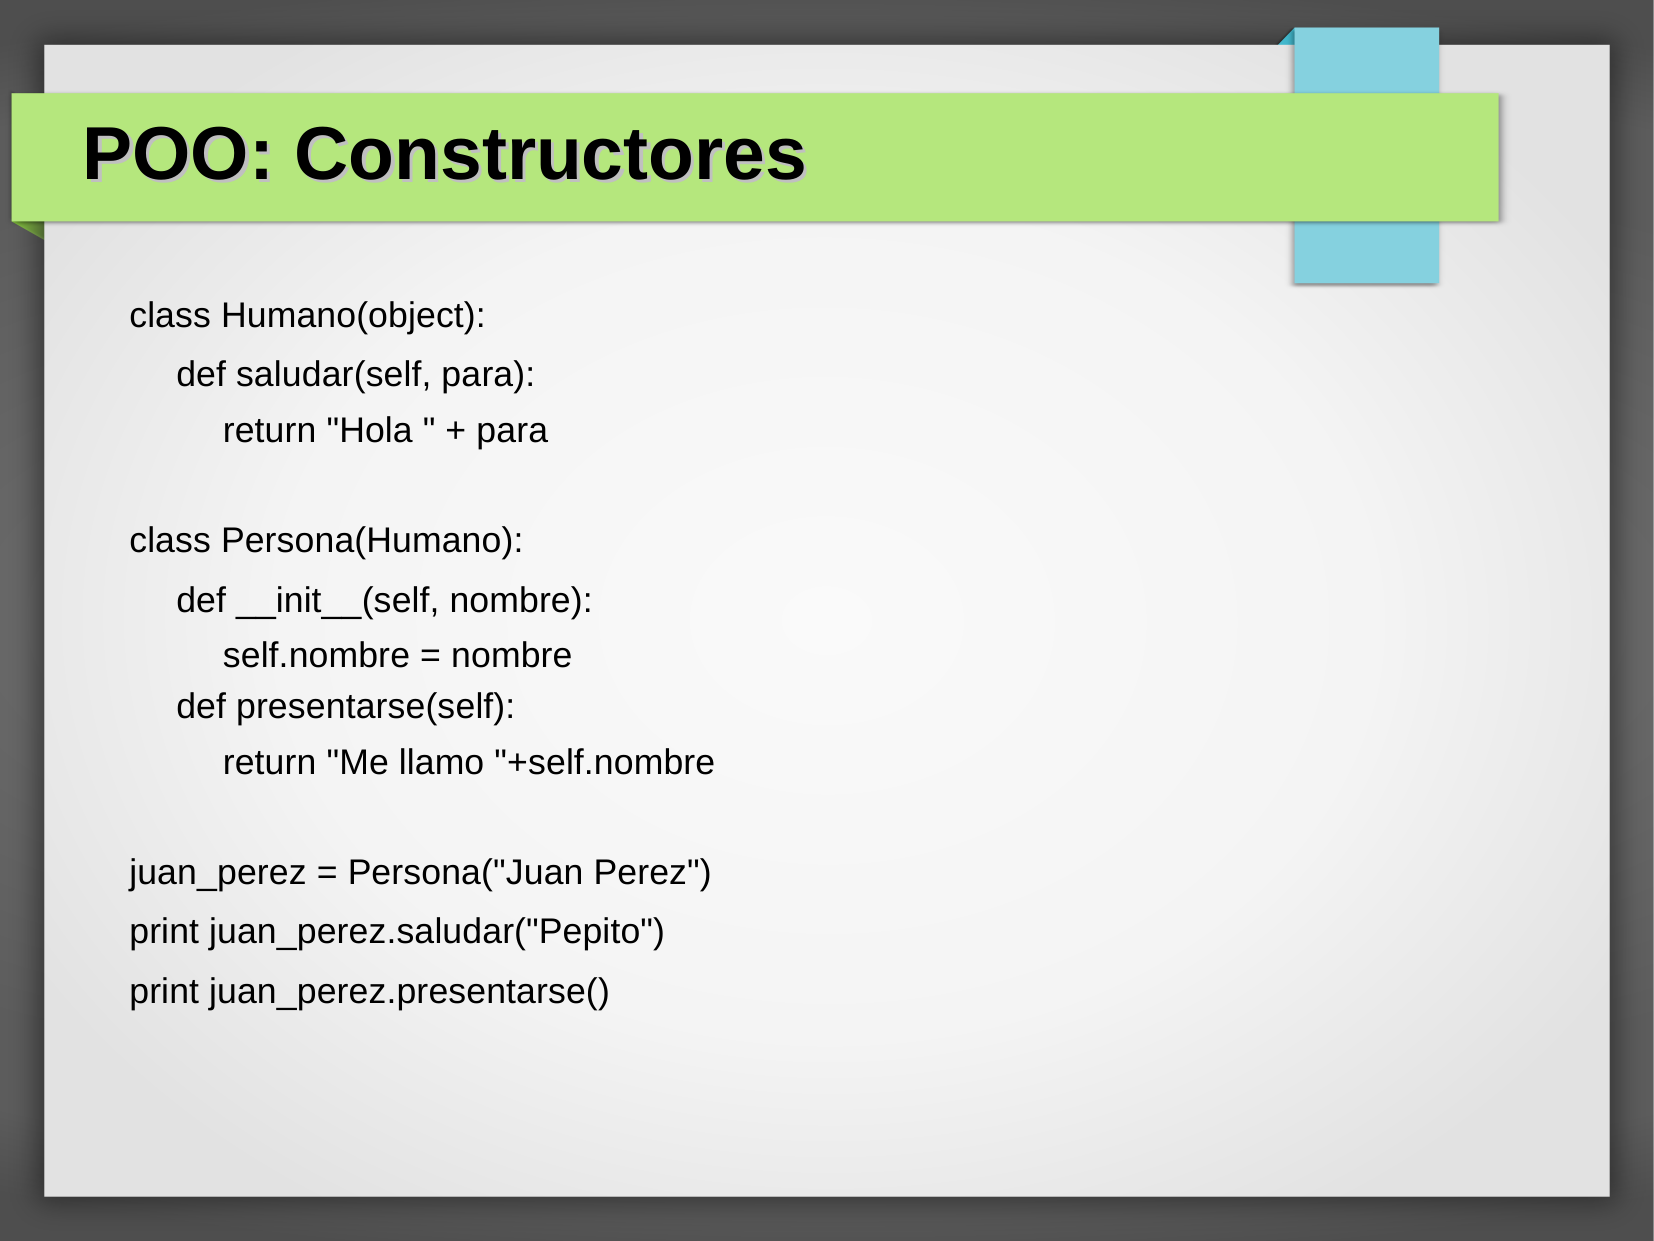

# POO: Constructores
class Humano(object):
def saludar(self, para):
return "Hola " + para
class Persona(Humano):
def __init__(self, nombre):
self.nombre = nombre
def presentarse(self):
return "Me llamo "+self.nombre
juan_perez = Persona("Juan Perez")
print juan_perez.saludar("Pepito")
print juan_perez.presentarse()